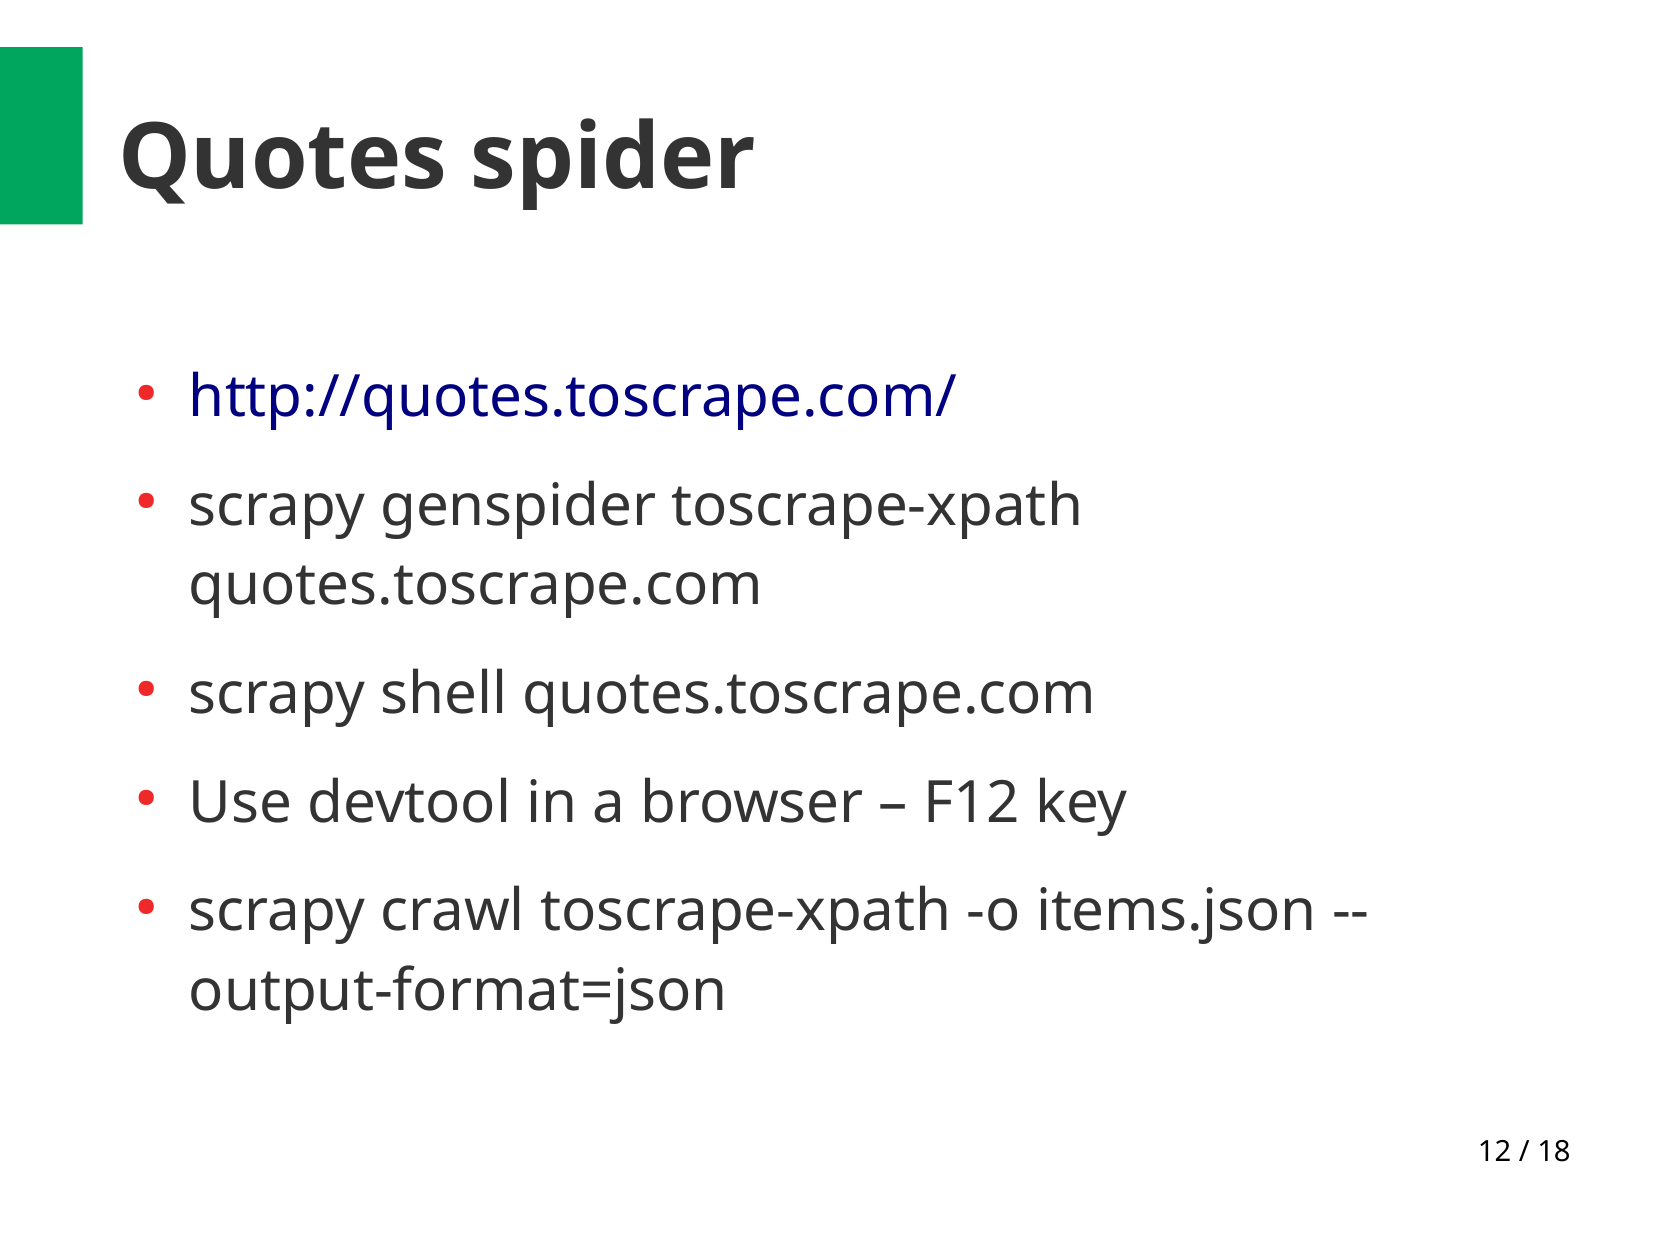

# Quotes spider
http://quotes.toscrape.com/
scrapy genspider toscrape-xpath quotes.toscrape.com
scrapy shell quotes.toscrape.com
Use devtool in a browser – F12 key
scrapy crawl toscrape-xpath -o items.json --output-format=json
12